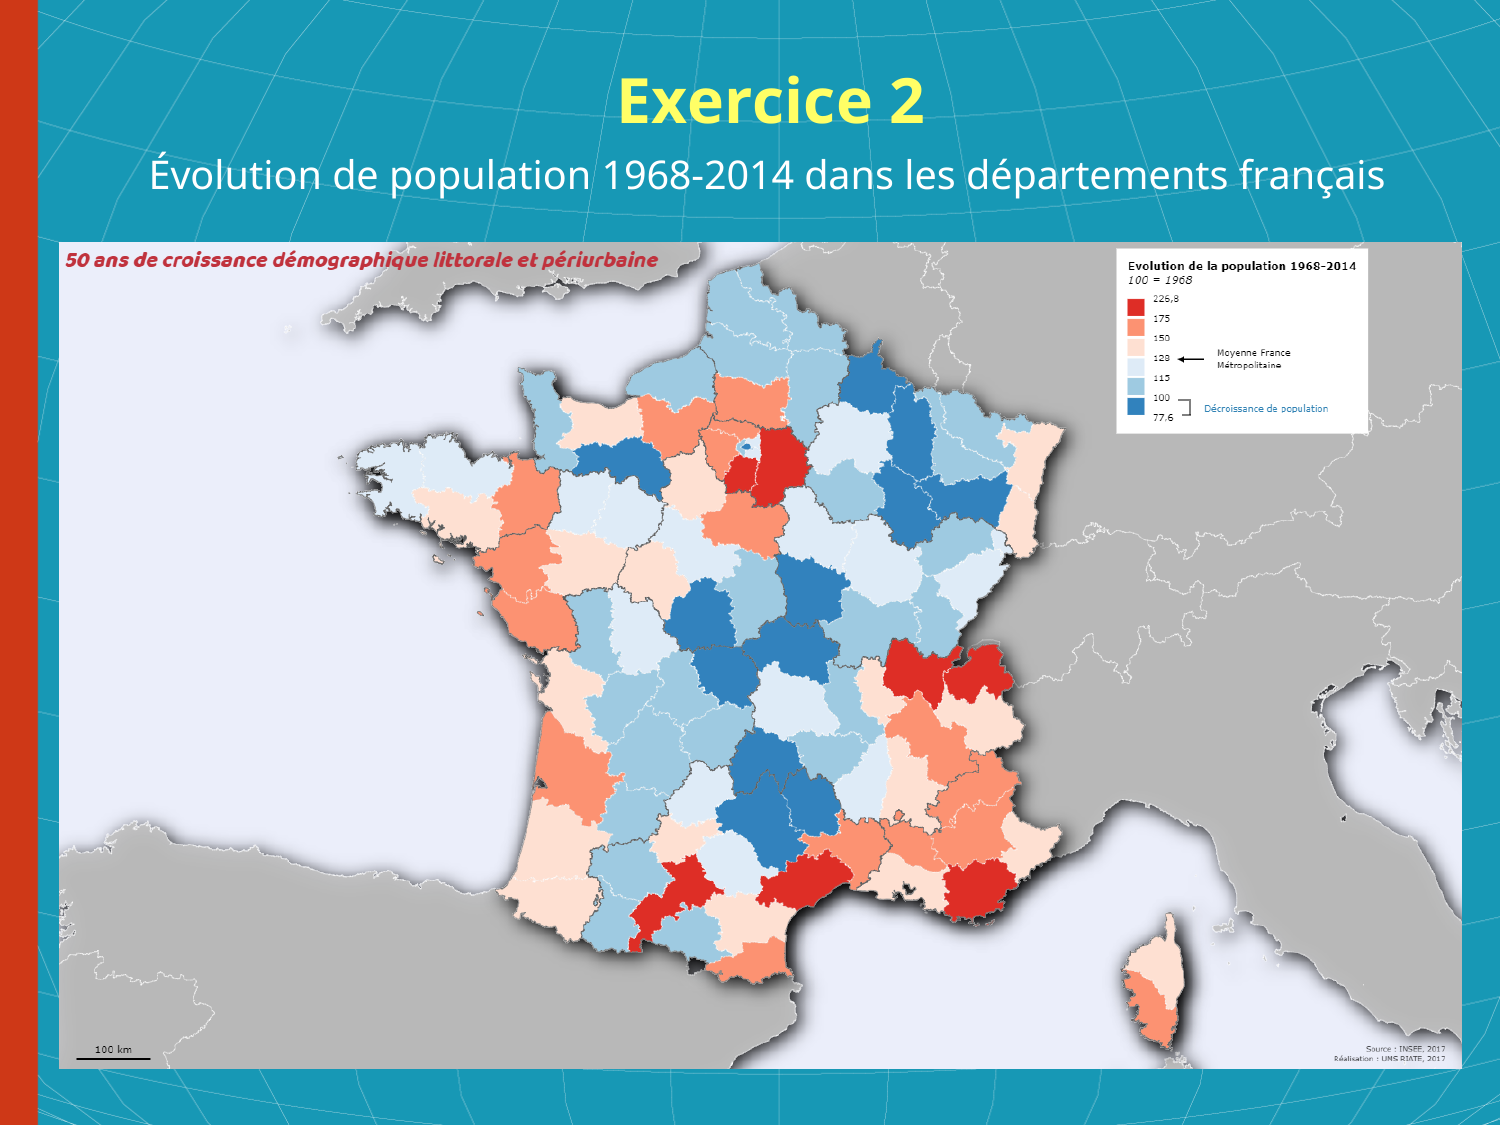

# Exercice 2
Évolution de population 1968-2014 dans les départements français